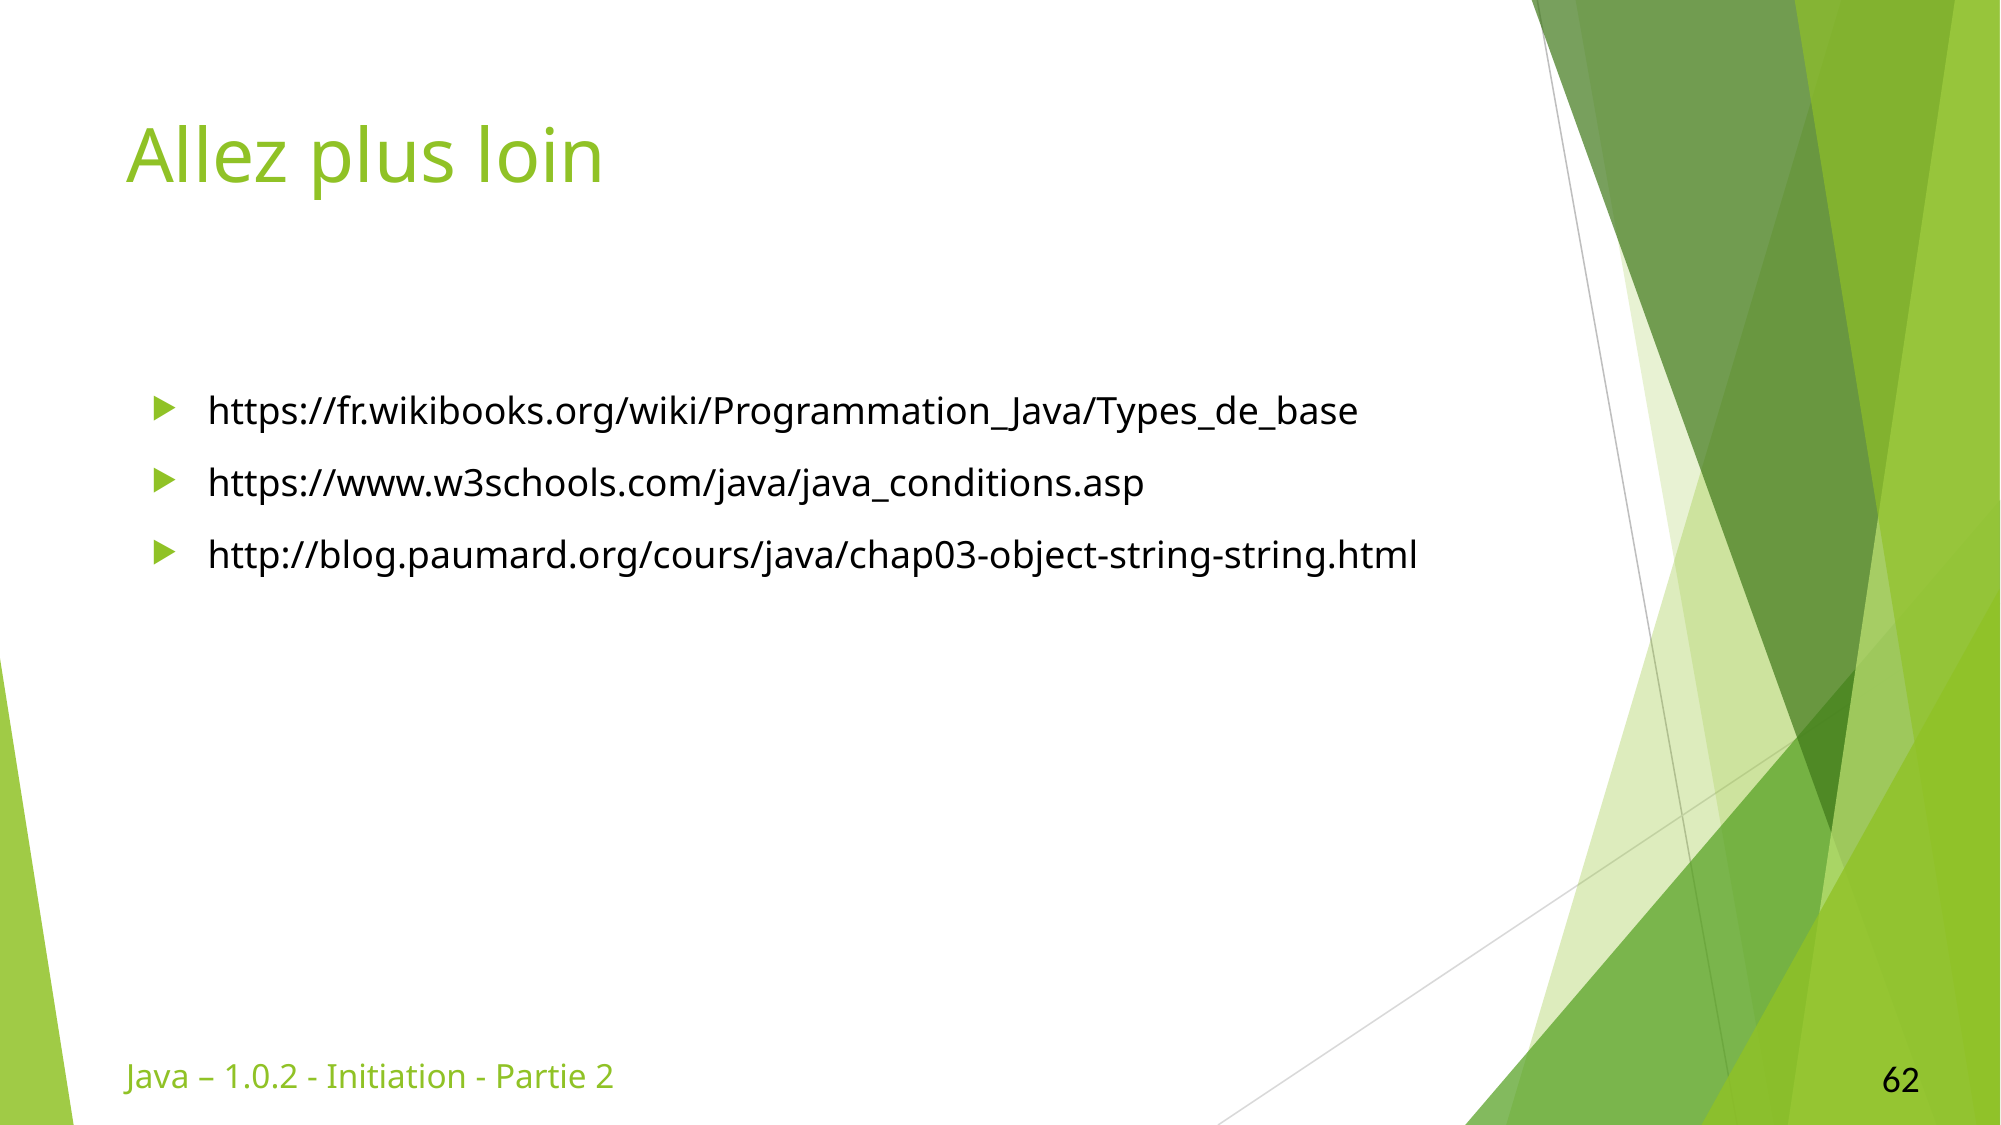

# Allez plus loin
https://fr.wikibooks.org/wiki/Programmation_Java/Types_de_base
https://www.w3schools.com/java/java_conditions.asp
http://blog.paumard.org/cours/java/chap03-object-string-string.html
Java – 1.0.2 - Initiation - Partie 2